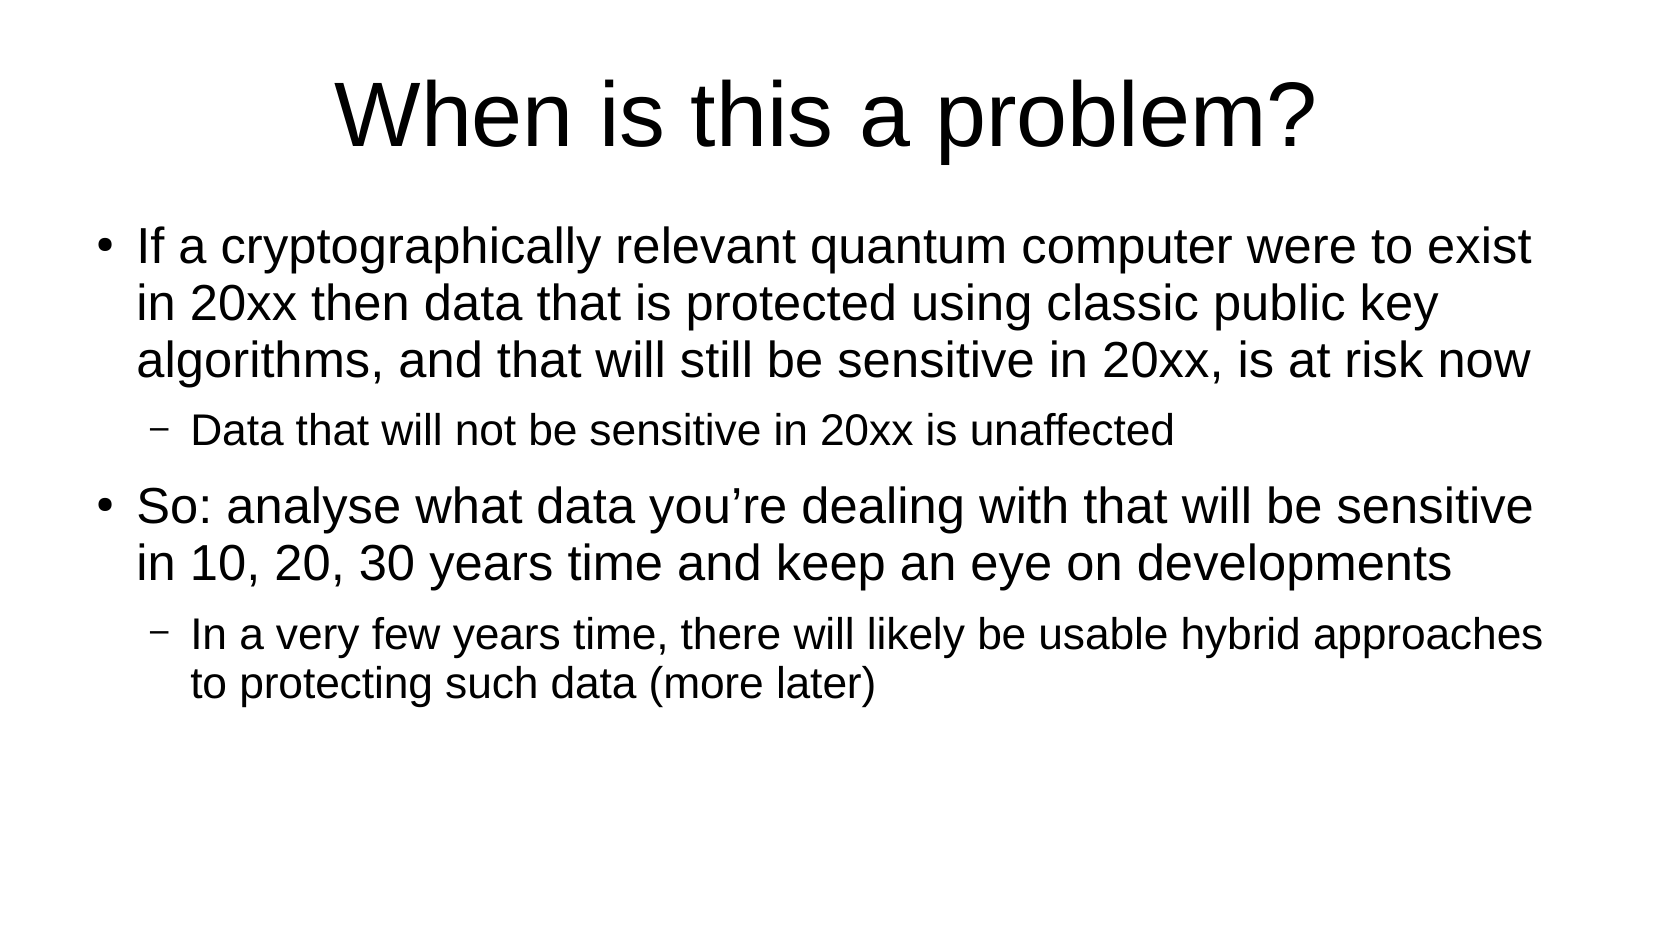

# When is this a problem?
If a cryptographically relevant quantum computer were to exist in 20xx then data that is protected using classic public key algorithms, and that will still be sensitive in 20xx, is at risk now
Data that will not be sensitive in 20xx is unaffected
So: analyse what data you’re dealing with that will be sensitive in 10, 20, 30 years time and keep an eye on developments
In a very few years time, there will likely be usable hybrid approaches to protecting such data (more later)